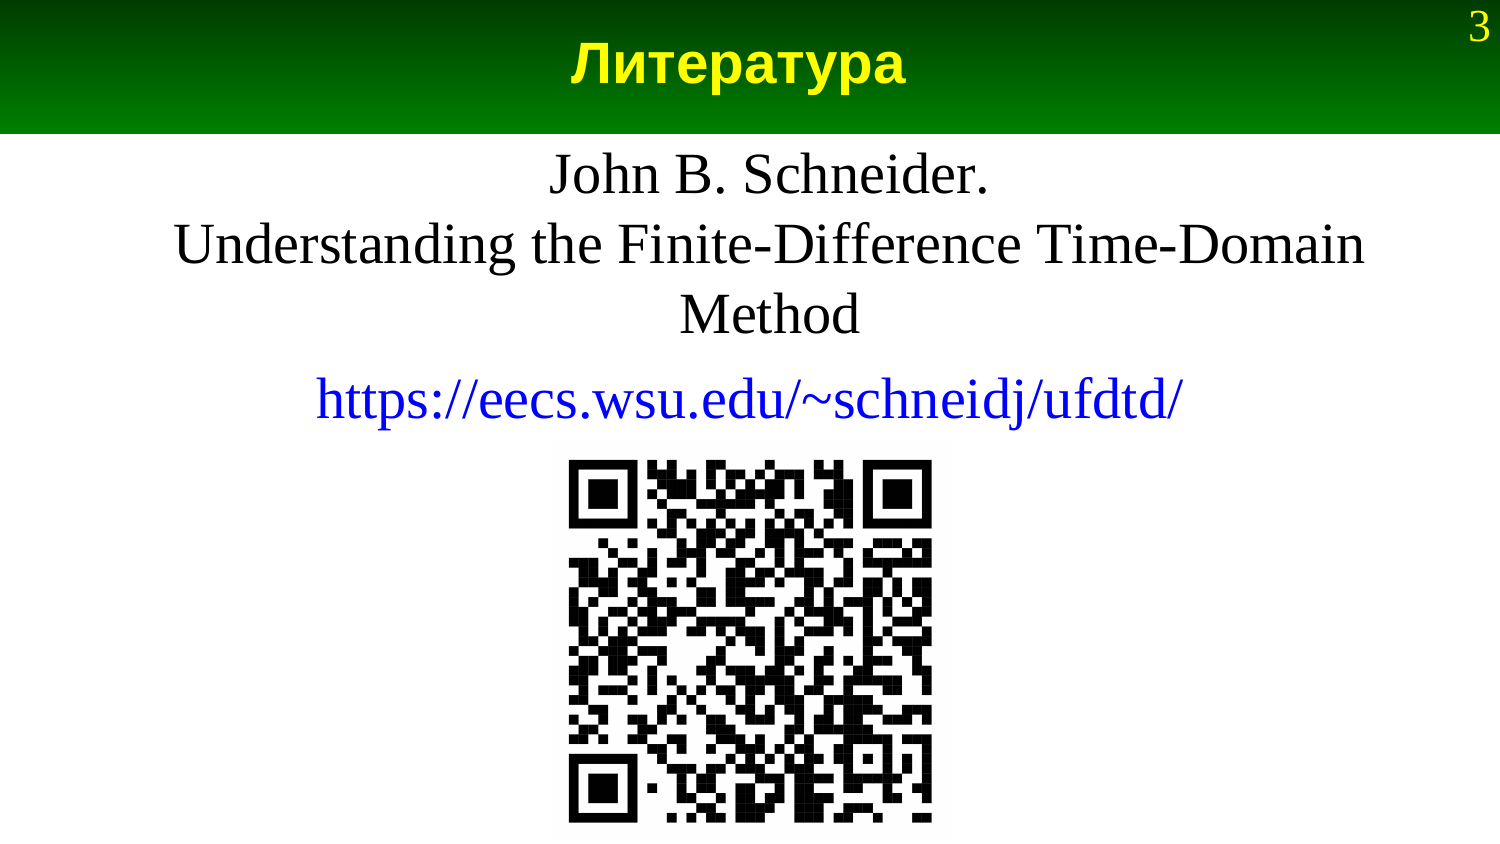

# Литература
John B. Schneider.
Understanding the Finite-Difference Time-Domain Method
https://eecs.wsu.edu/~schneidj/ufdtd/